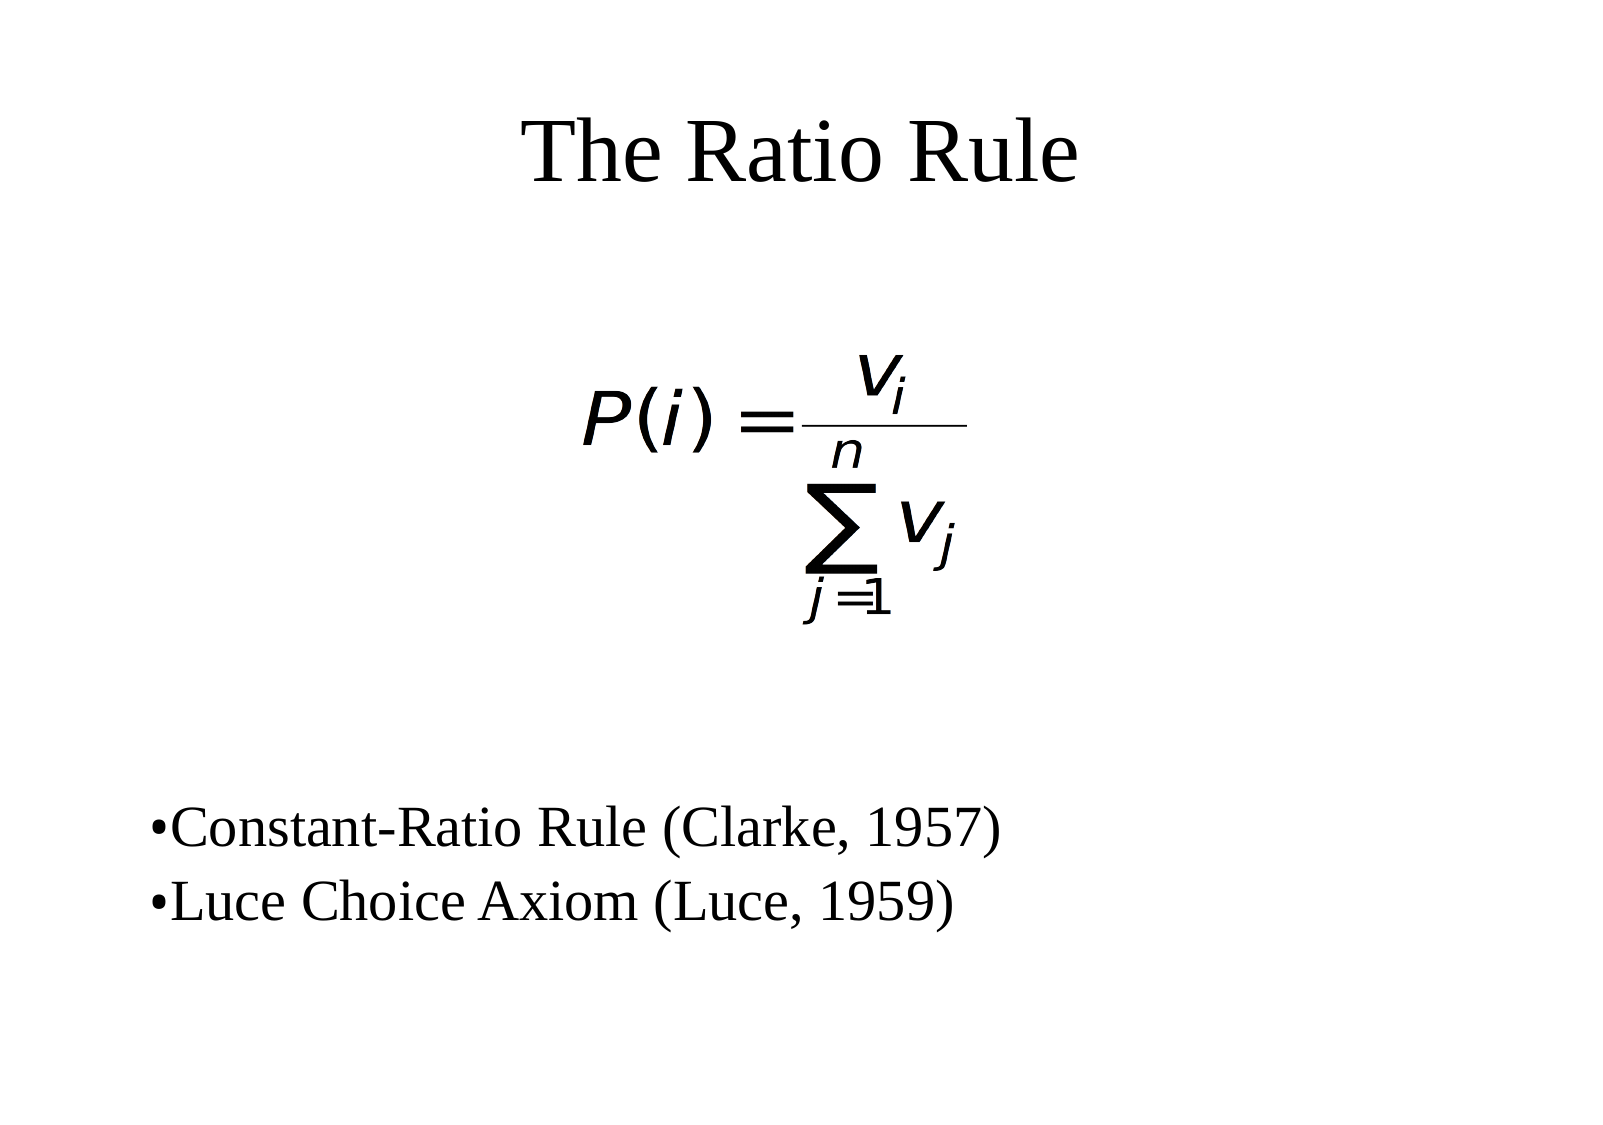

The Ratio Rule
Constant-Ratio Rule (Clarke, 1957)
Luce Choice Axiom (Luce, 1959)